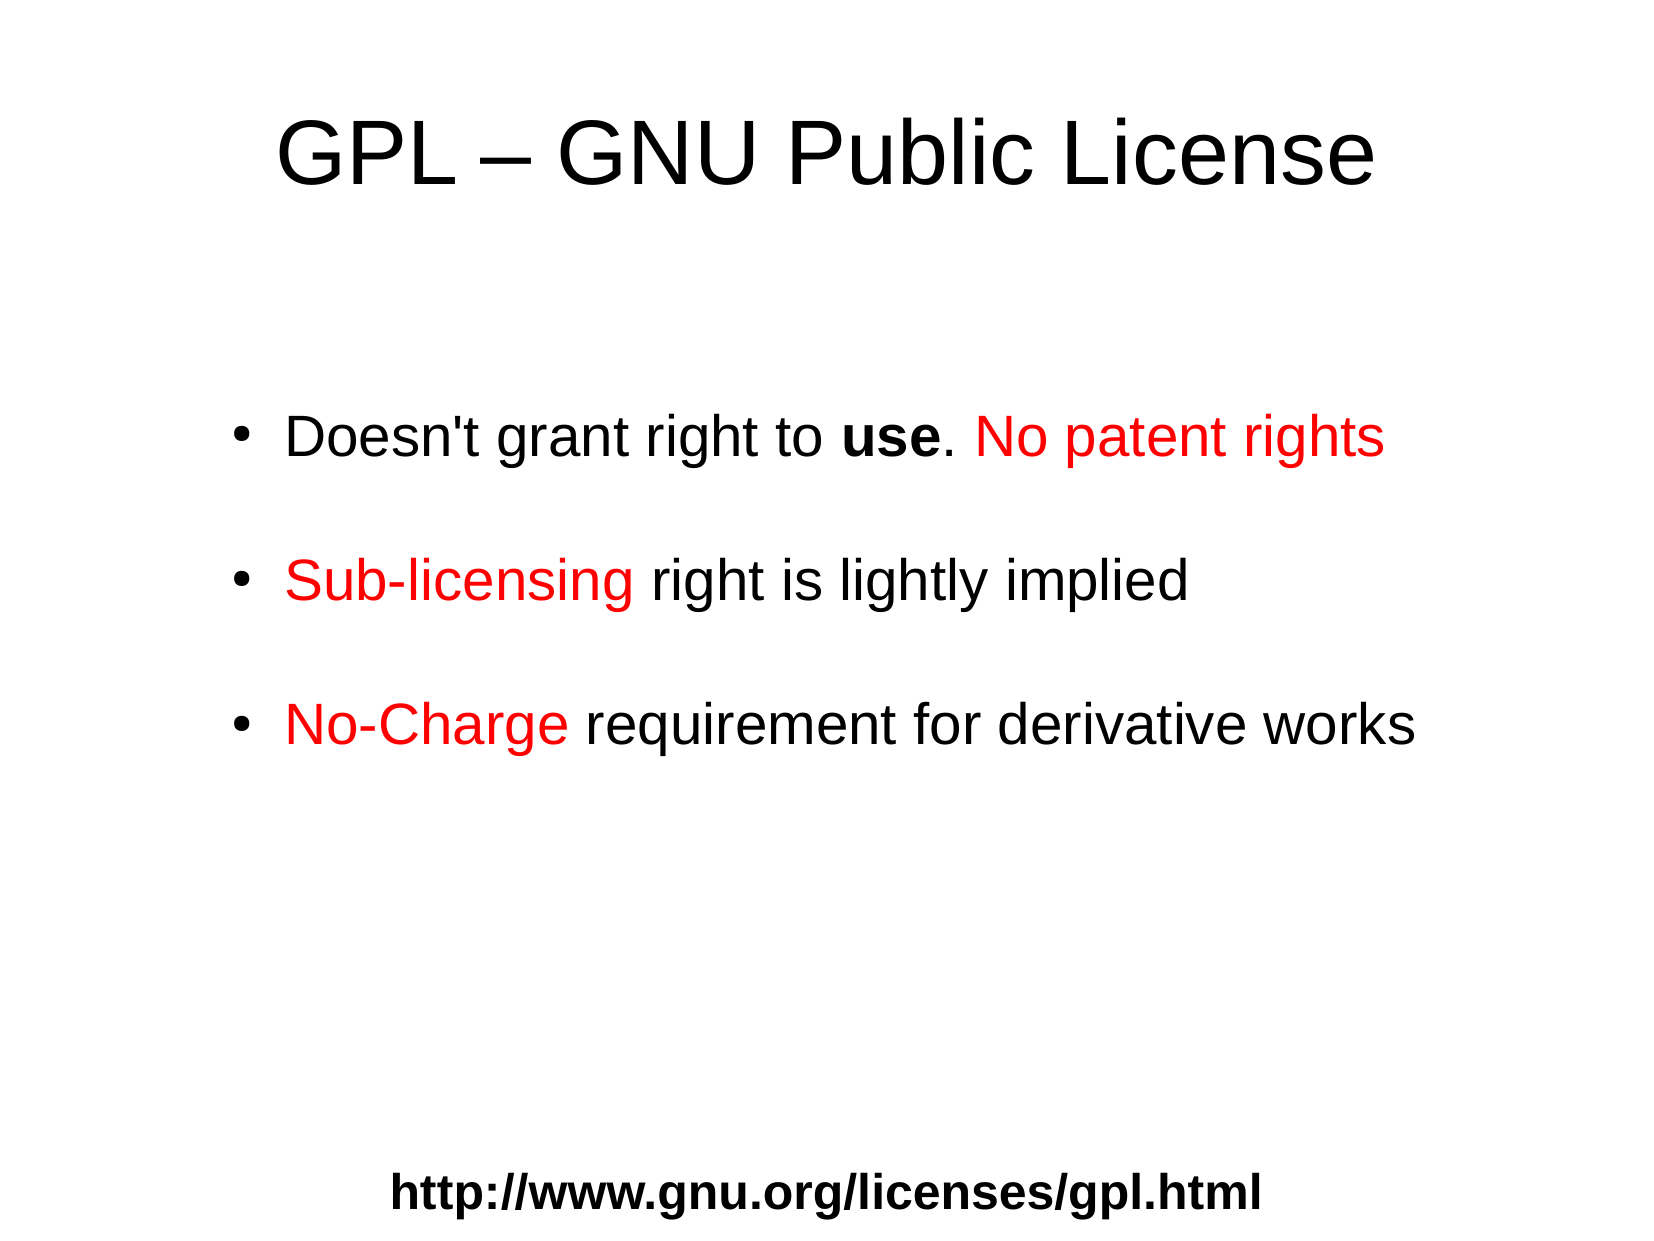

# GPL – GNU Public License
Doesn't grant right to use. No patent rights
Sub-licensing right is lightly implied
No-Charge requirement for derivative works
http://www.gnu.org/licenses/gpl.html